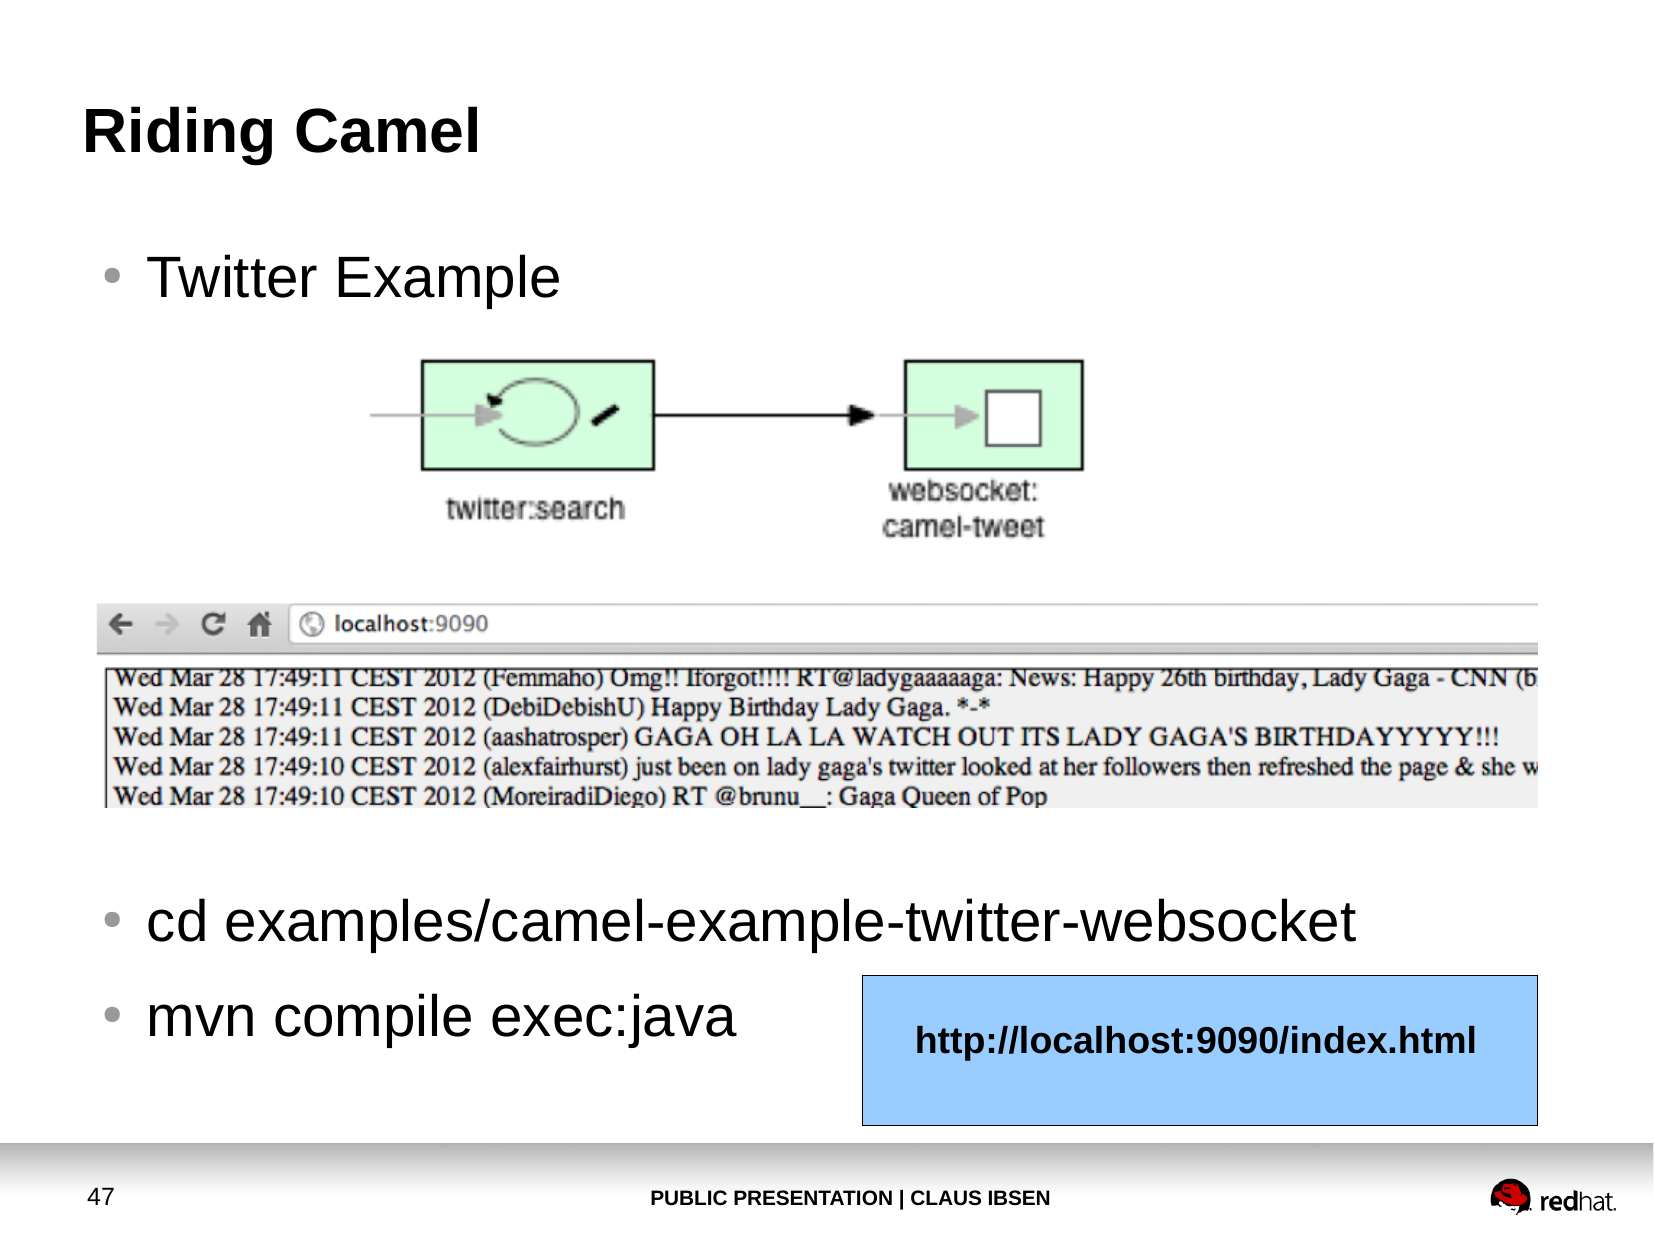

# Riding Camel
Twitter Example
cd examples/camel-example-twitter-websocket
mvn compile exec:java
http://localhost:9090/index.html